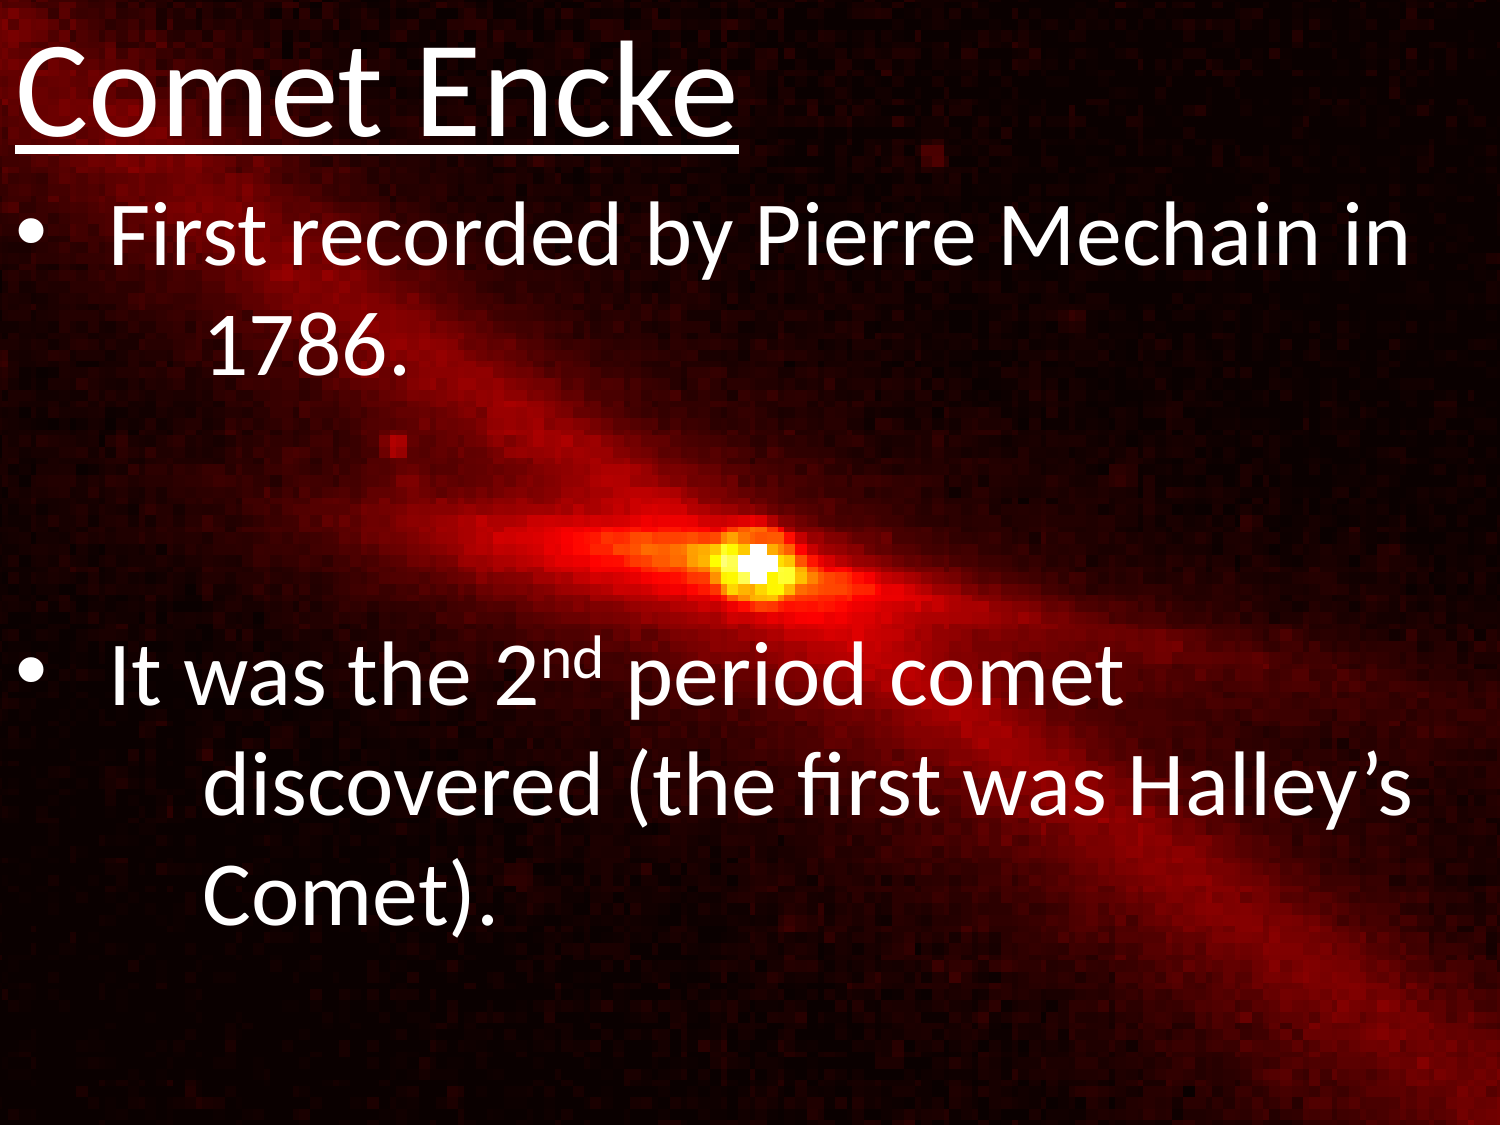

Comet Encke
First recorded by Pierre Mechain in 1786.
It was the 2nd period comet discovered (the first was Halley’s Comet).